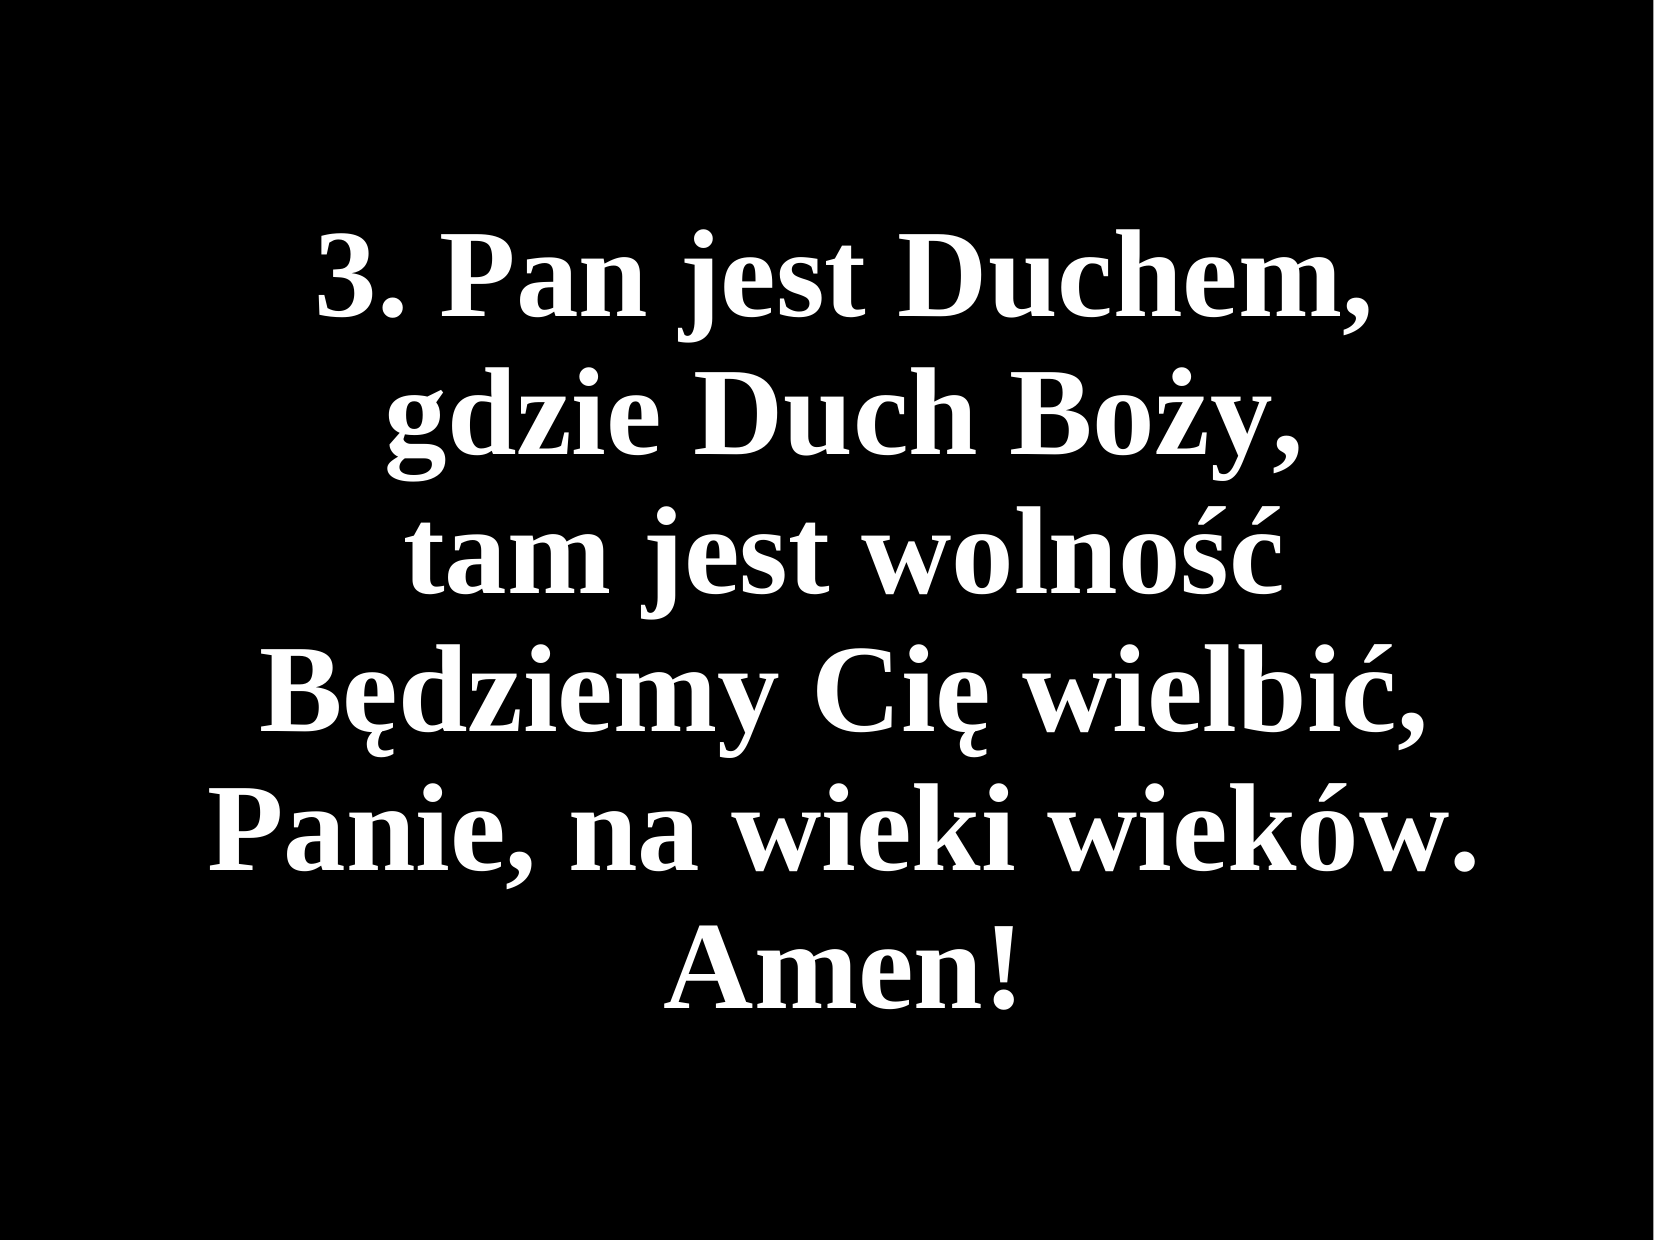

# 3. Pan jest Duchem,
gdzie Duch Boży,
tam jest wolność
Będziemy Cię wielbić,
Panie, na wieki wieków.
Amen!